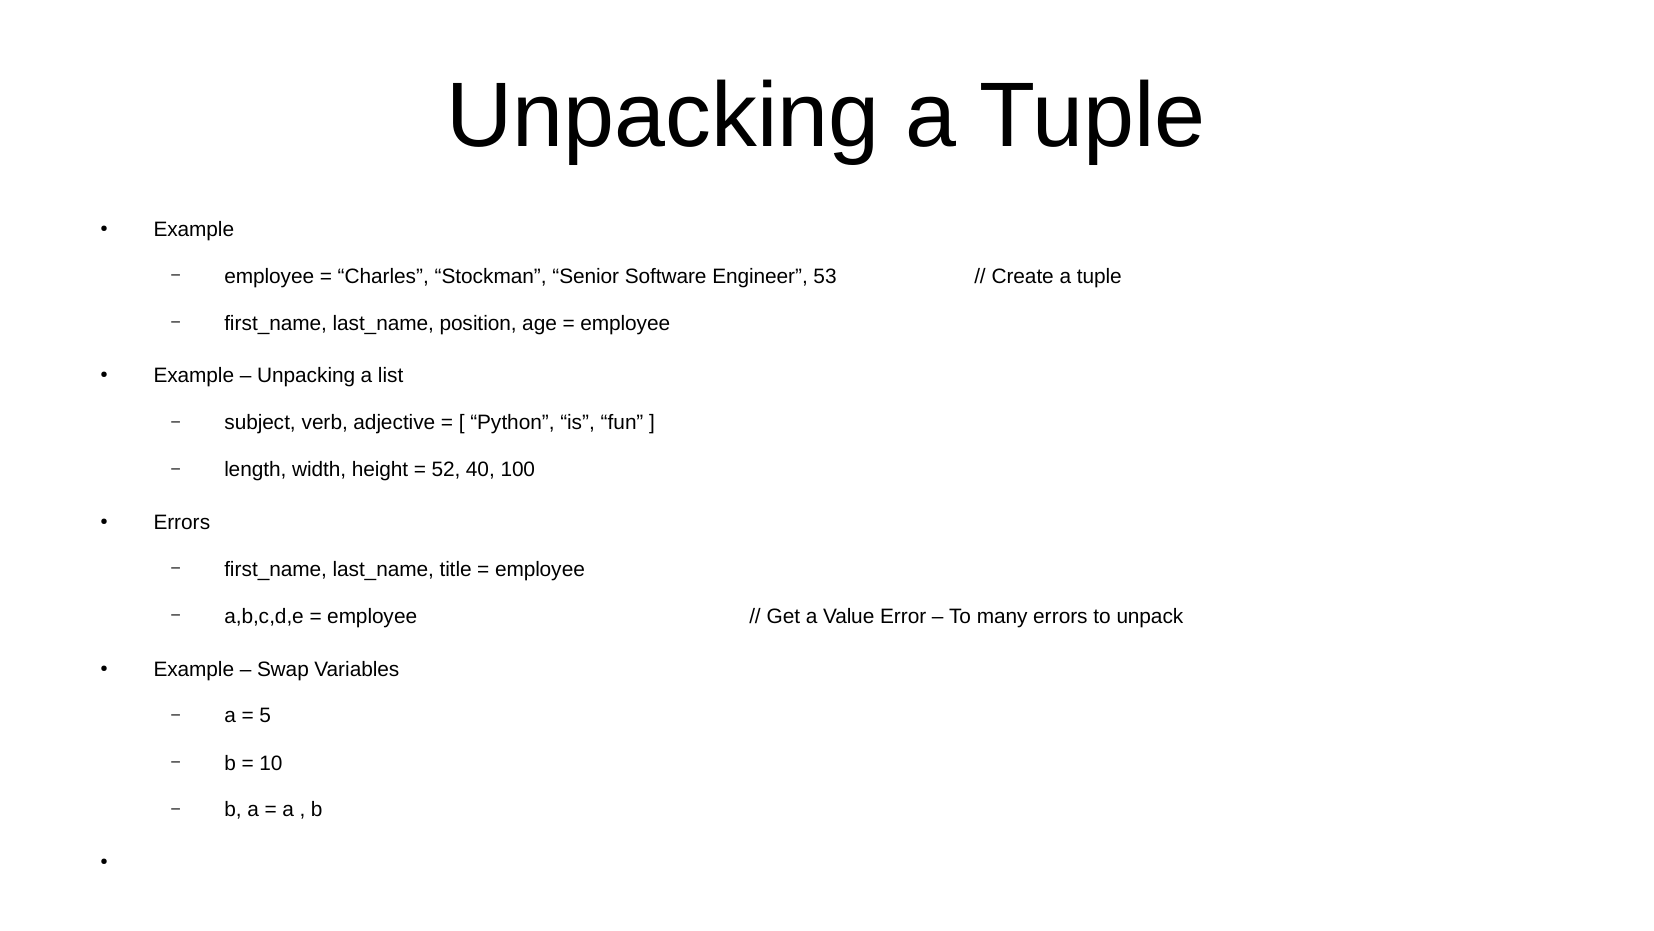

# Unpacking a Tuple
Example
employee = “Charles”, “Stockman”, “Senior Software Engineer”, 53		// Create a tuple
first_name, last_name, position, age = employee
Example – Unpacking a list
subject, verb, adjective = [ “Python”, “is”, “fun” ]
length, width, height = 52, 40, 100
Errors
first_name, last_name, title = employee
a,b,c,d,e = employee					// Get a Value Error – To many errors to unpack
Example – Swap Variables
a = 5
b = 10
b, a = a , b